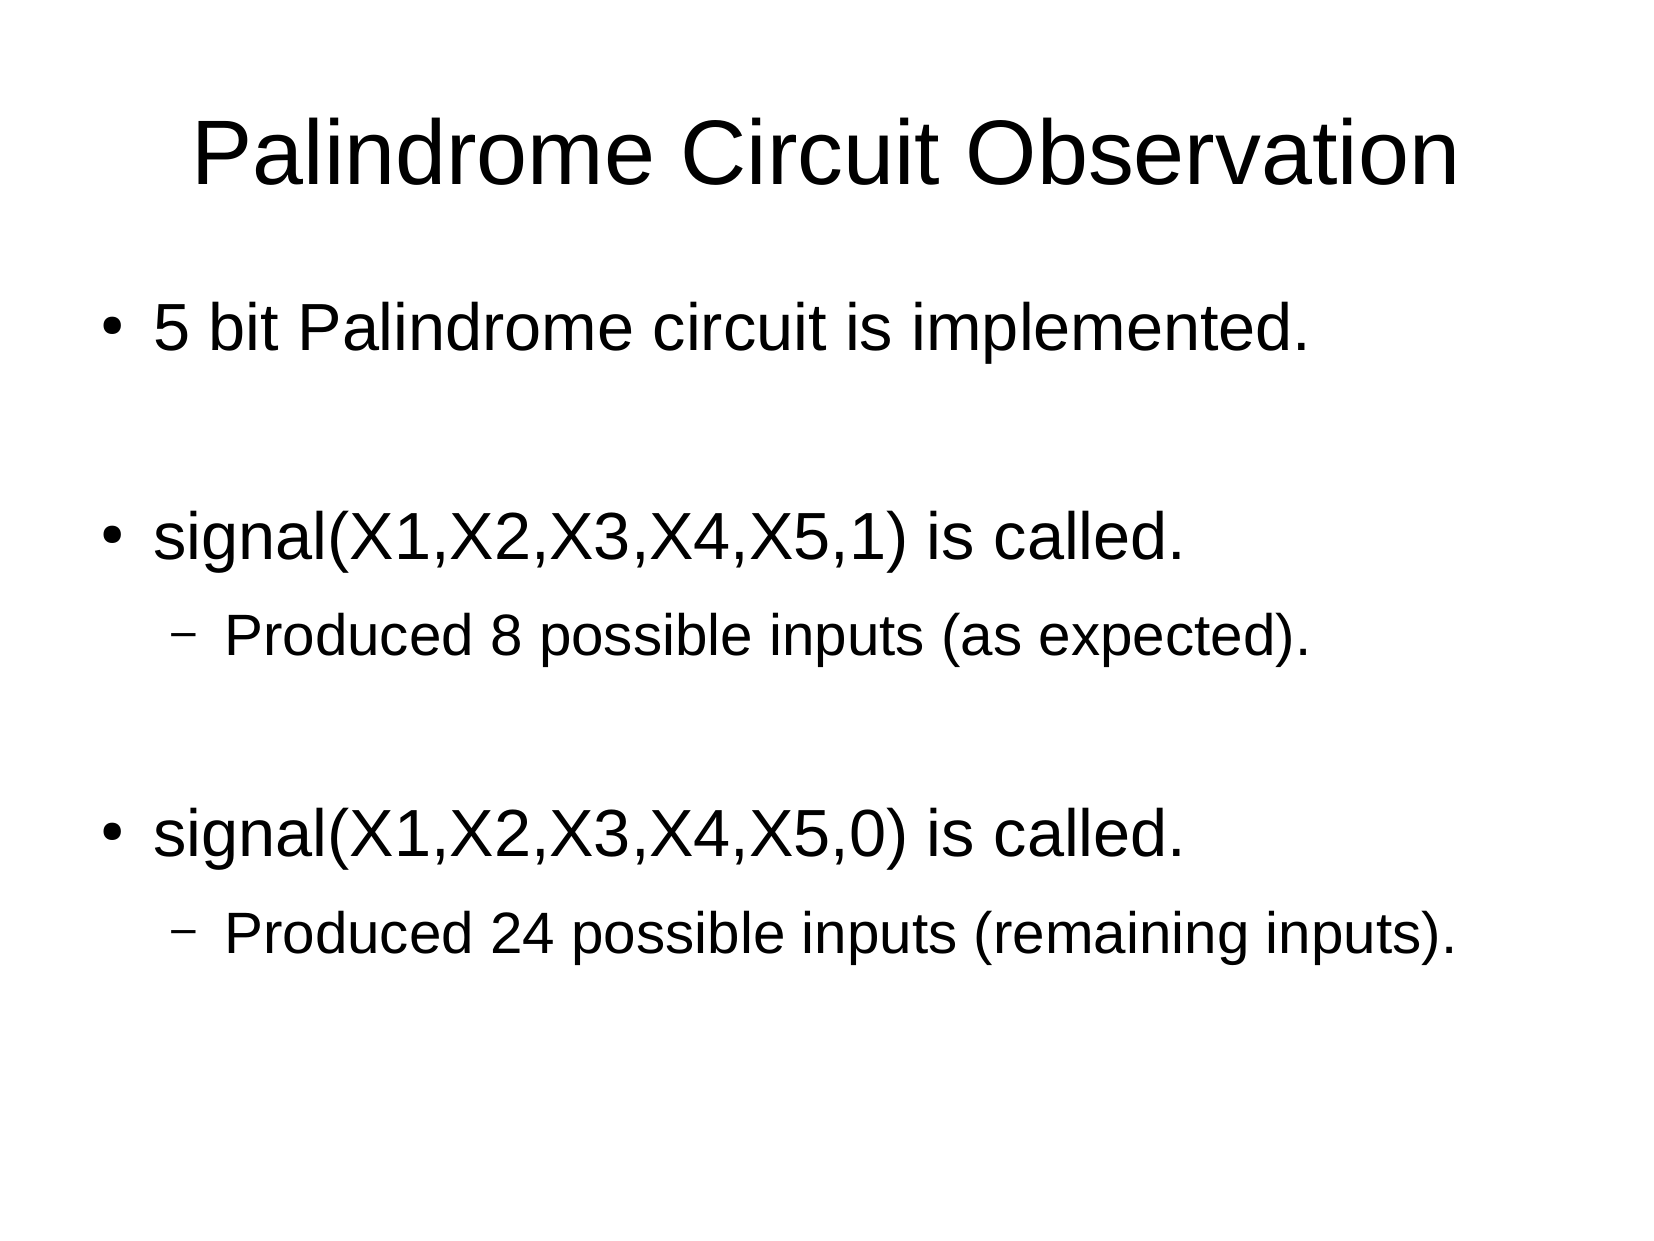

# Palindrome Circuit Observation
5 bit Palindrome circuit is implemented.
signal(X1,X2,X3,X4,X5,1) is called.
Produced 8 possible inputs (as expected).
signal(X1,X2,X3,X4,X5,0) is called.
Produced 24 possible inputs (remaining inputs).